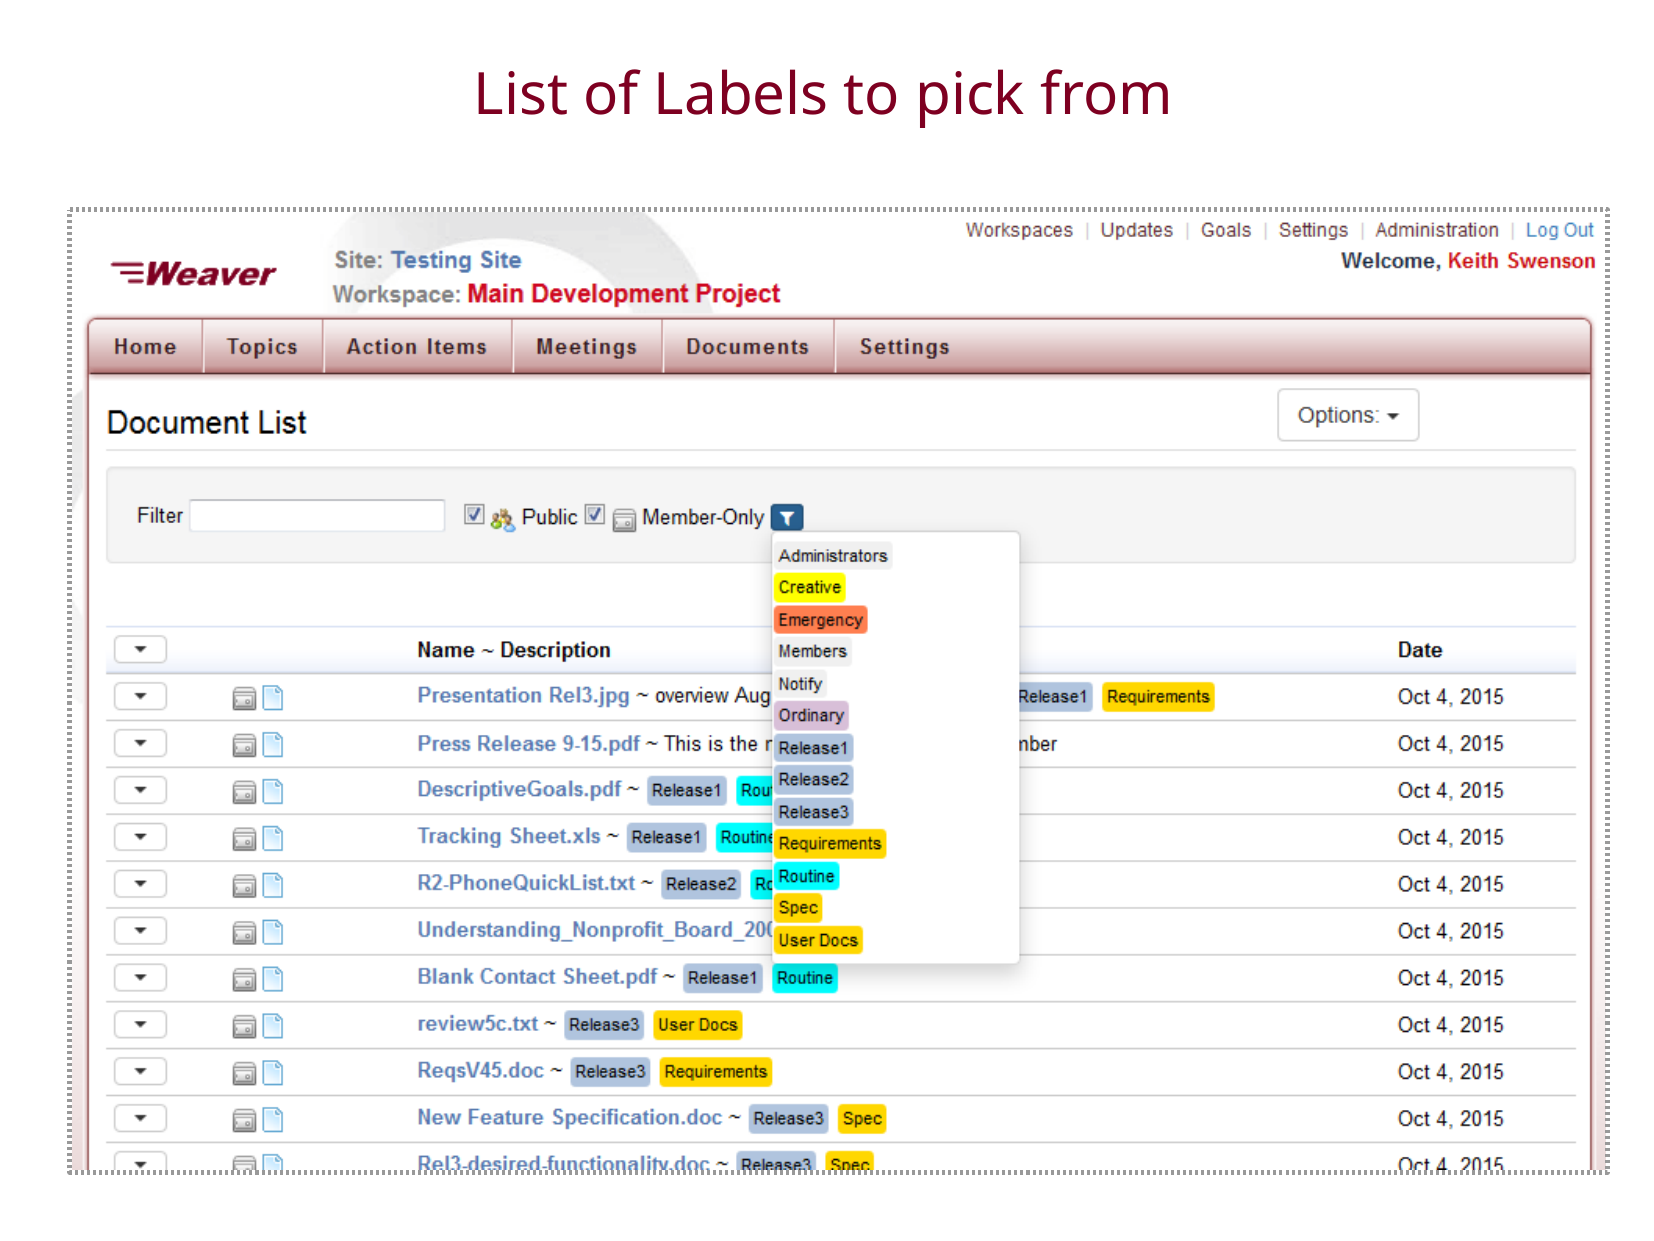

# List of Labels to pick from